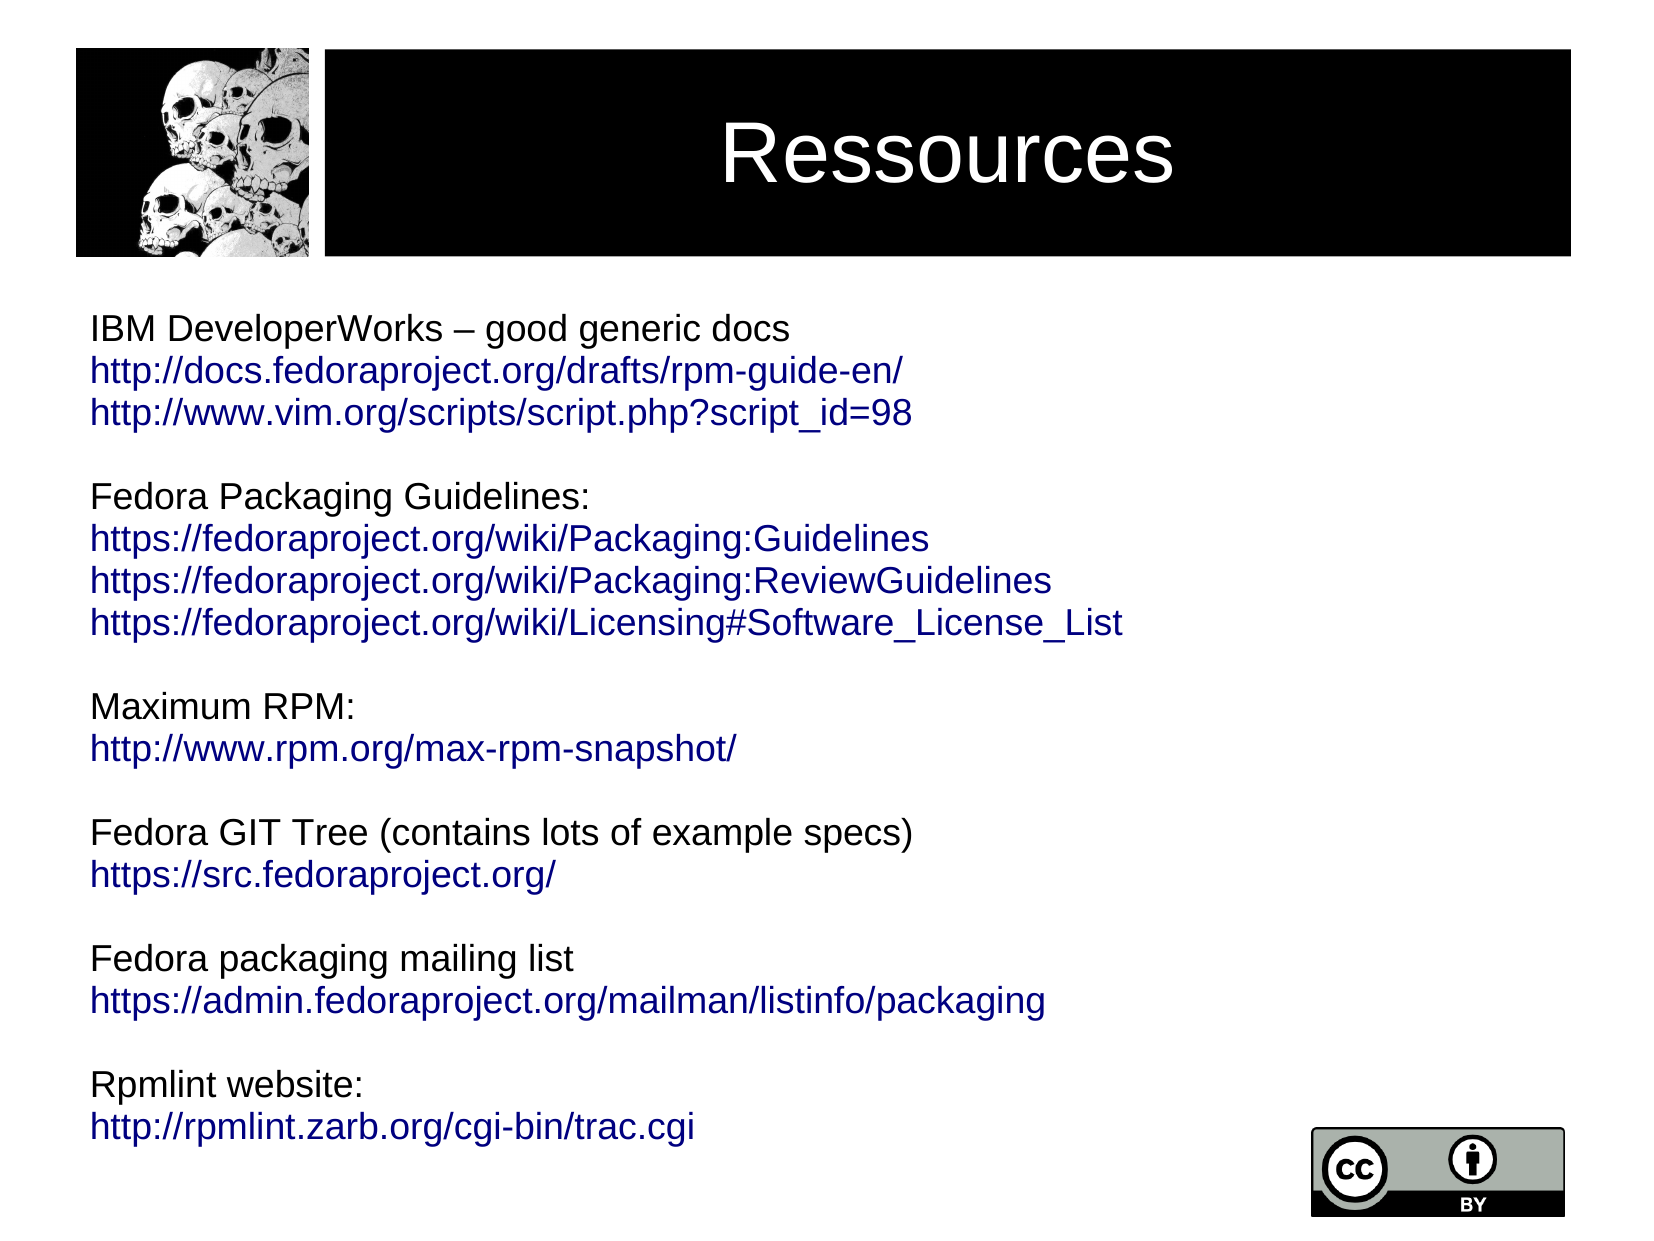

# Ressources
IBM DeveloperWorks – good generic docs
http://docs.fedoraproject.org/drafts/rpm-guide-en/
http://www.vim.org/scripts/script.php?script_id=98
Fedora Packaging Guidelines:
https://fedoraproject.org/wiki/Packaging:Guidelines
https://fedoraproject.org/wiki/Packaging:ReviewGuidelines
https://fedoraproject.org/wiki/Licensing#Software_License_List
Maximum RPM:
http://www.rpm.org/max-rpm-snapshot/
Fedora GIT Tree (contains lots of example specs)
https://src.fedoraproject.org/
Fedora packaging mailing list
https://admin.fedoraproject.org/mailman/listinfo/packaging
Rpmlint website:
http://rpmlint.zarb.org/cgi-bin/trac.cgi